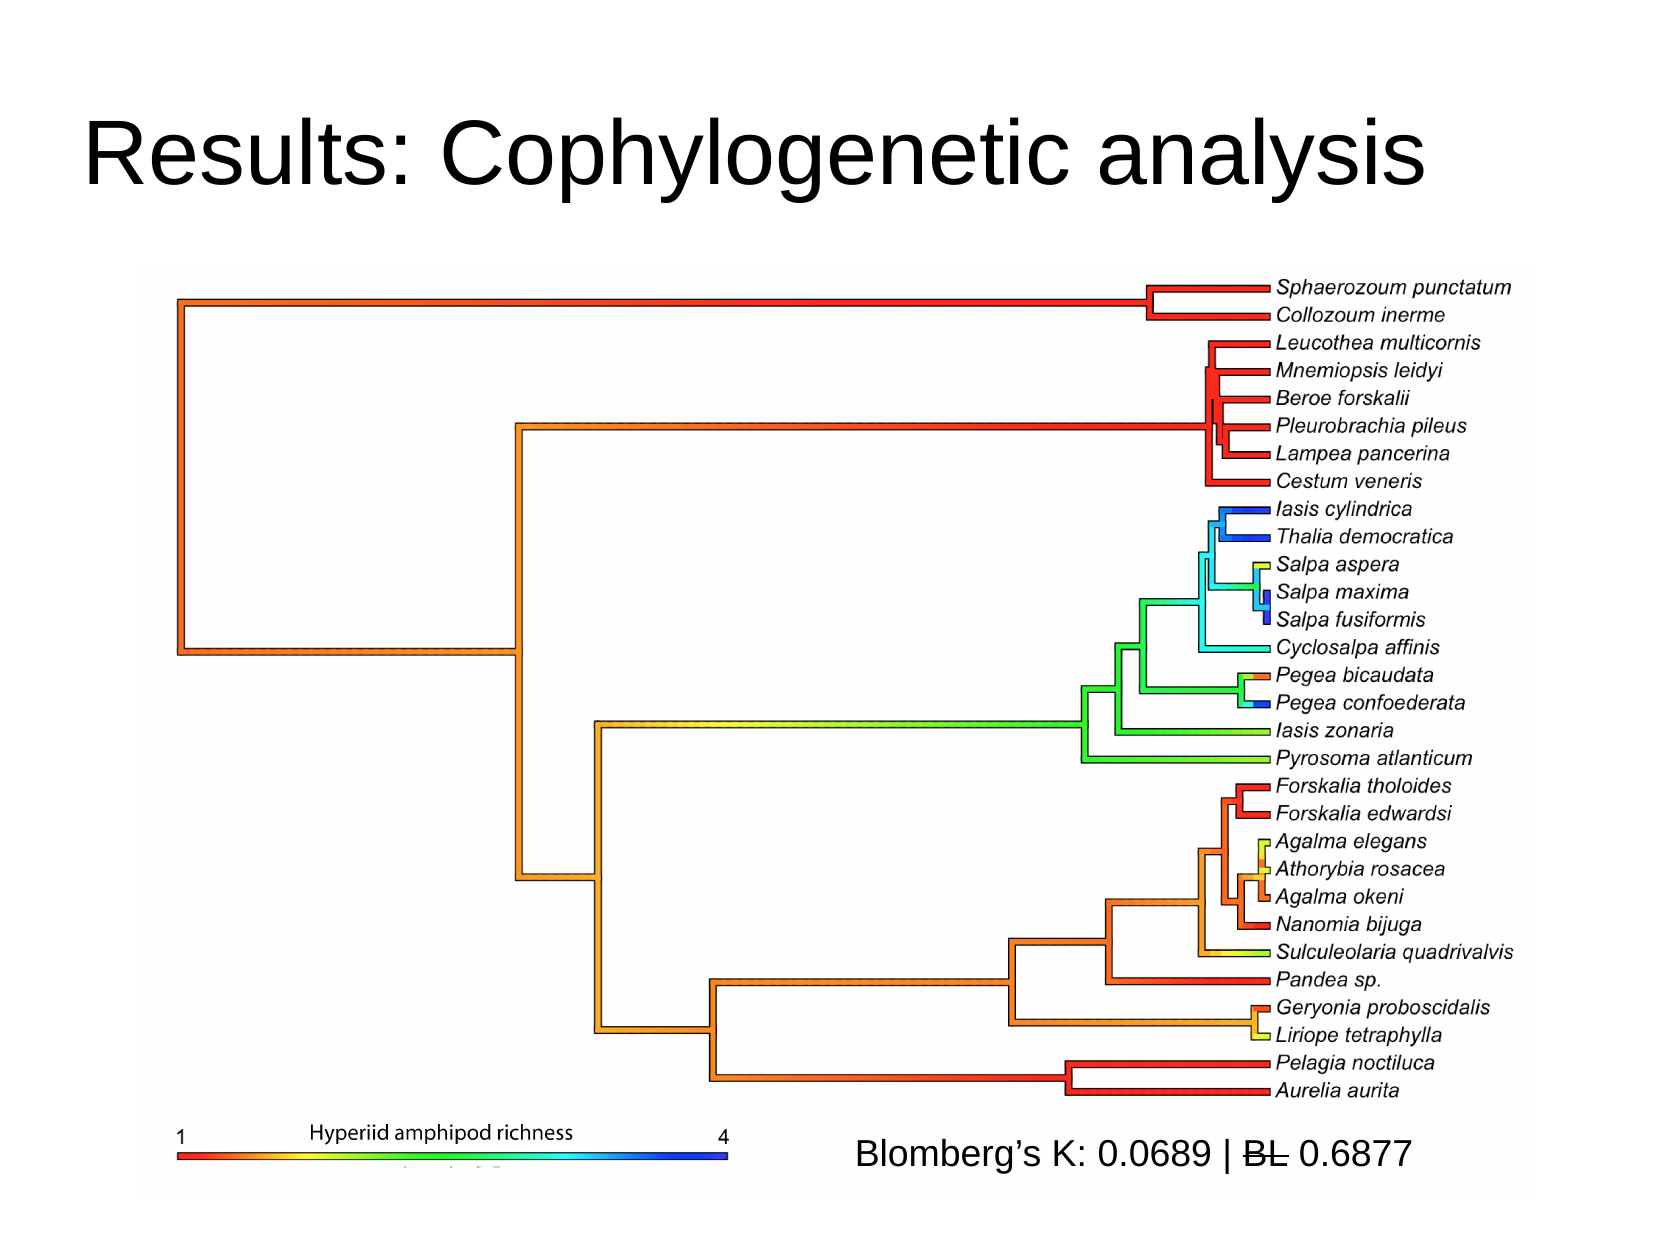

# Results: Cophylogenetic analysis
Blomberg’s K: 0.0689 | BL 0.6877